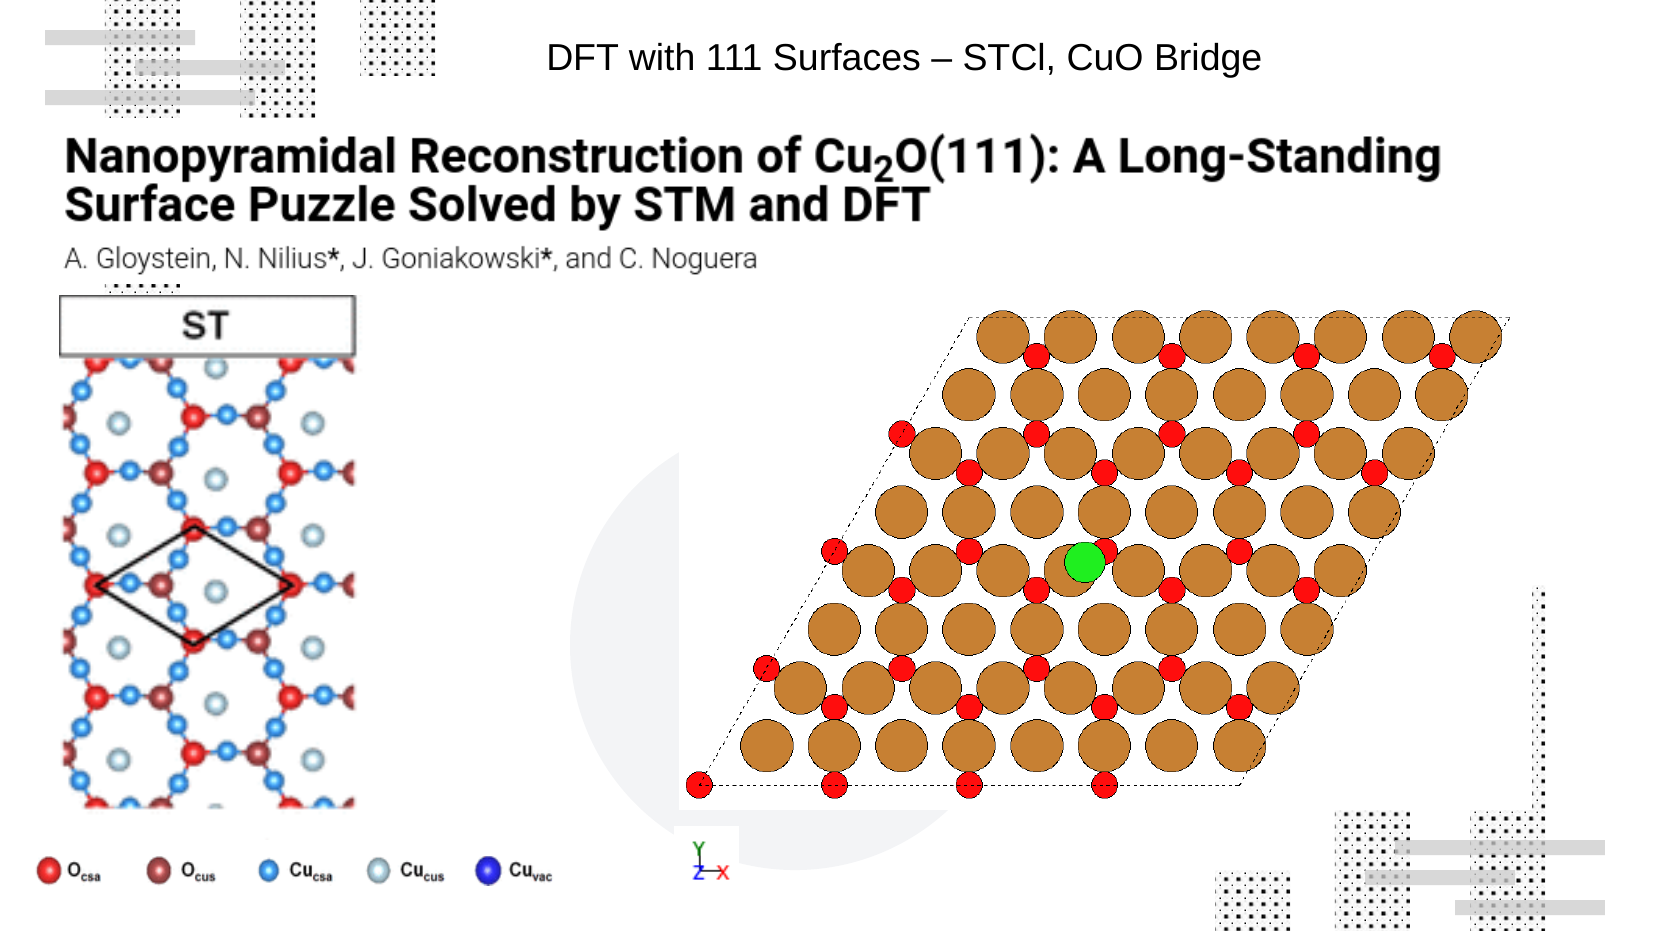

DFT with 111 Surfaces – STCl, CuO Bridge